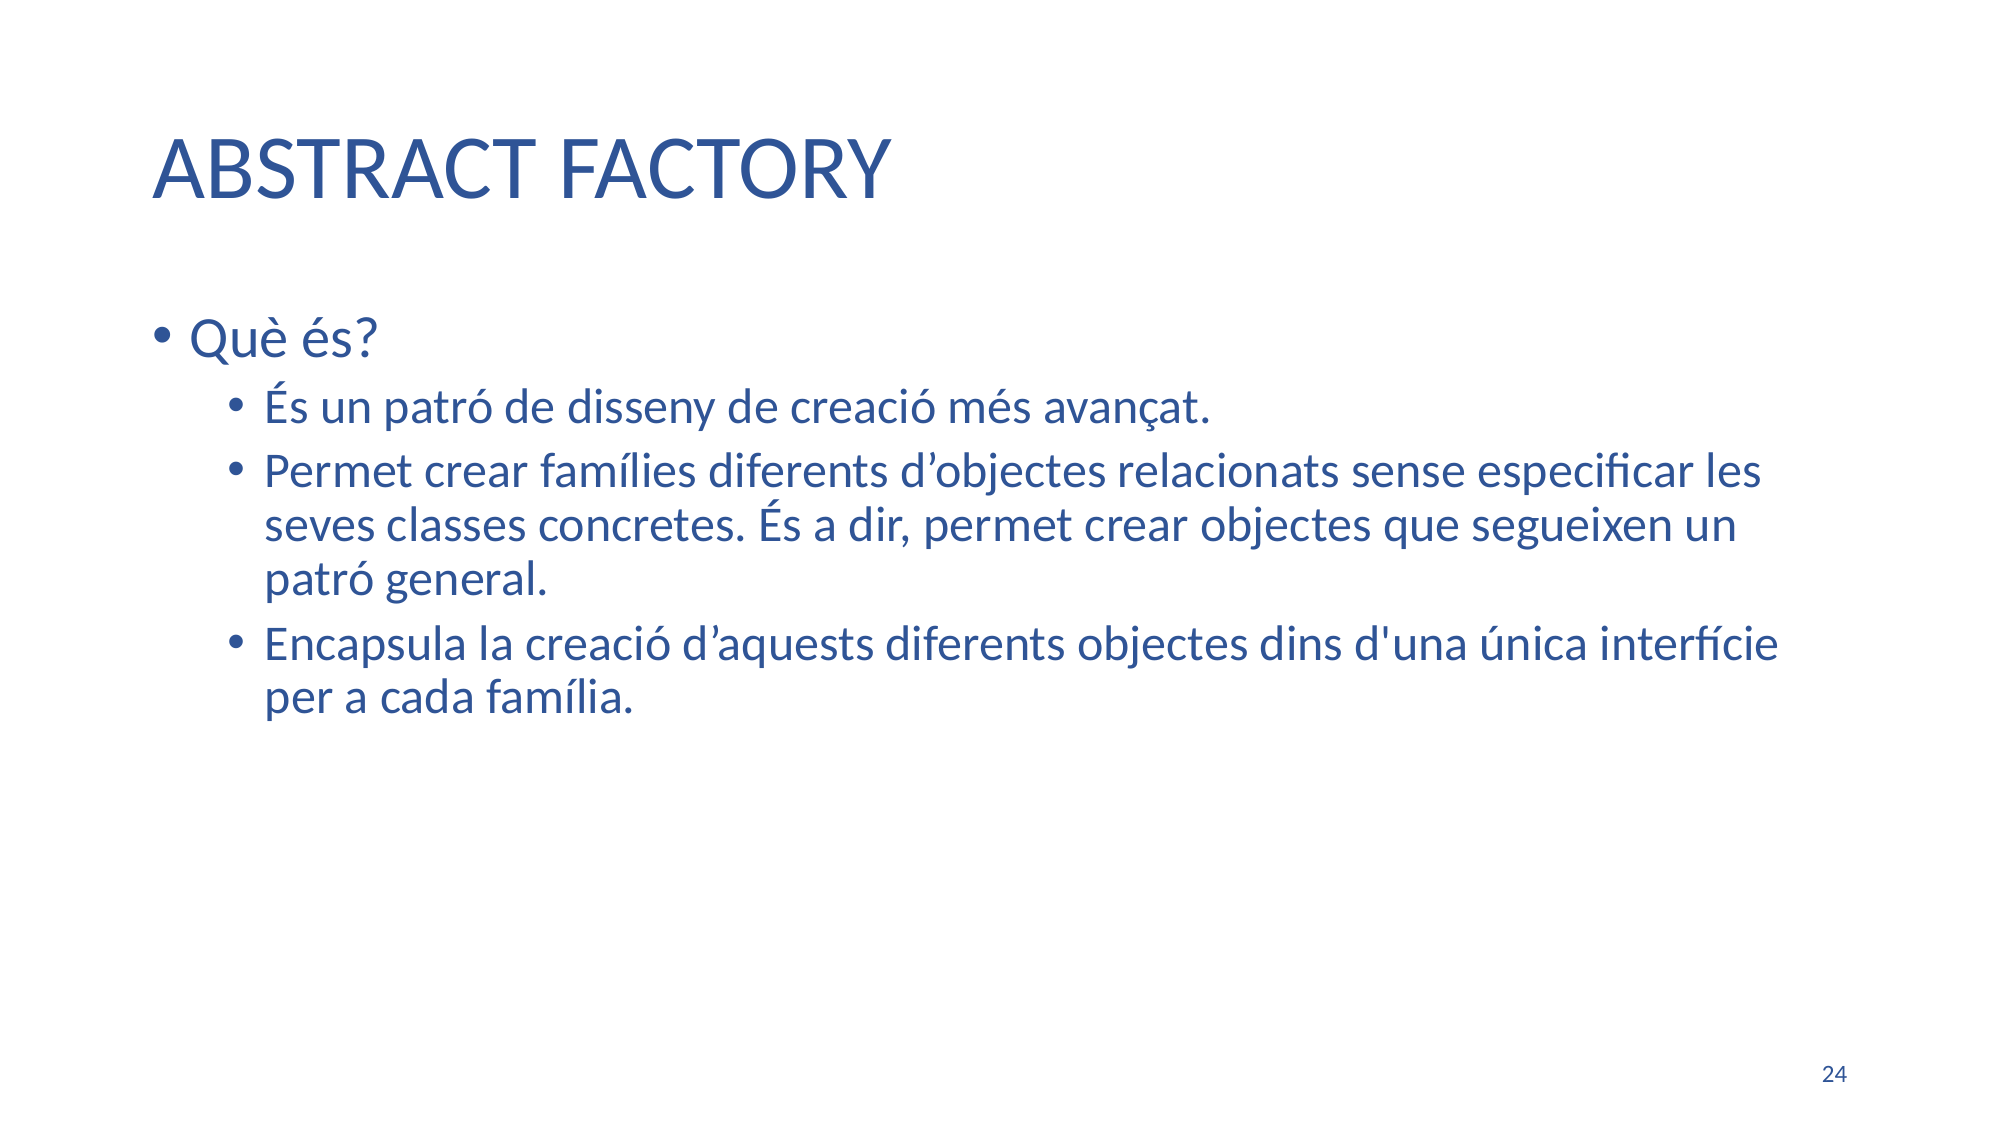

# ABSTRACT FACTORY
Què és?
És un patró de disseny de creació més avançat.
Permet crear famílies diferents d’objectes relacionats sense especificar les seves classes concretes. És a dir, permet crear objectes que segueixen un patró general.
Encapsula la creació d’aquests diferents objectes dins d'una única interfície per a cada família.